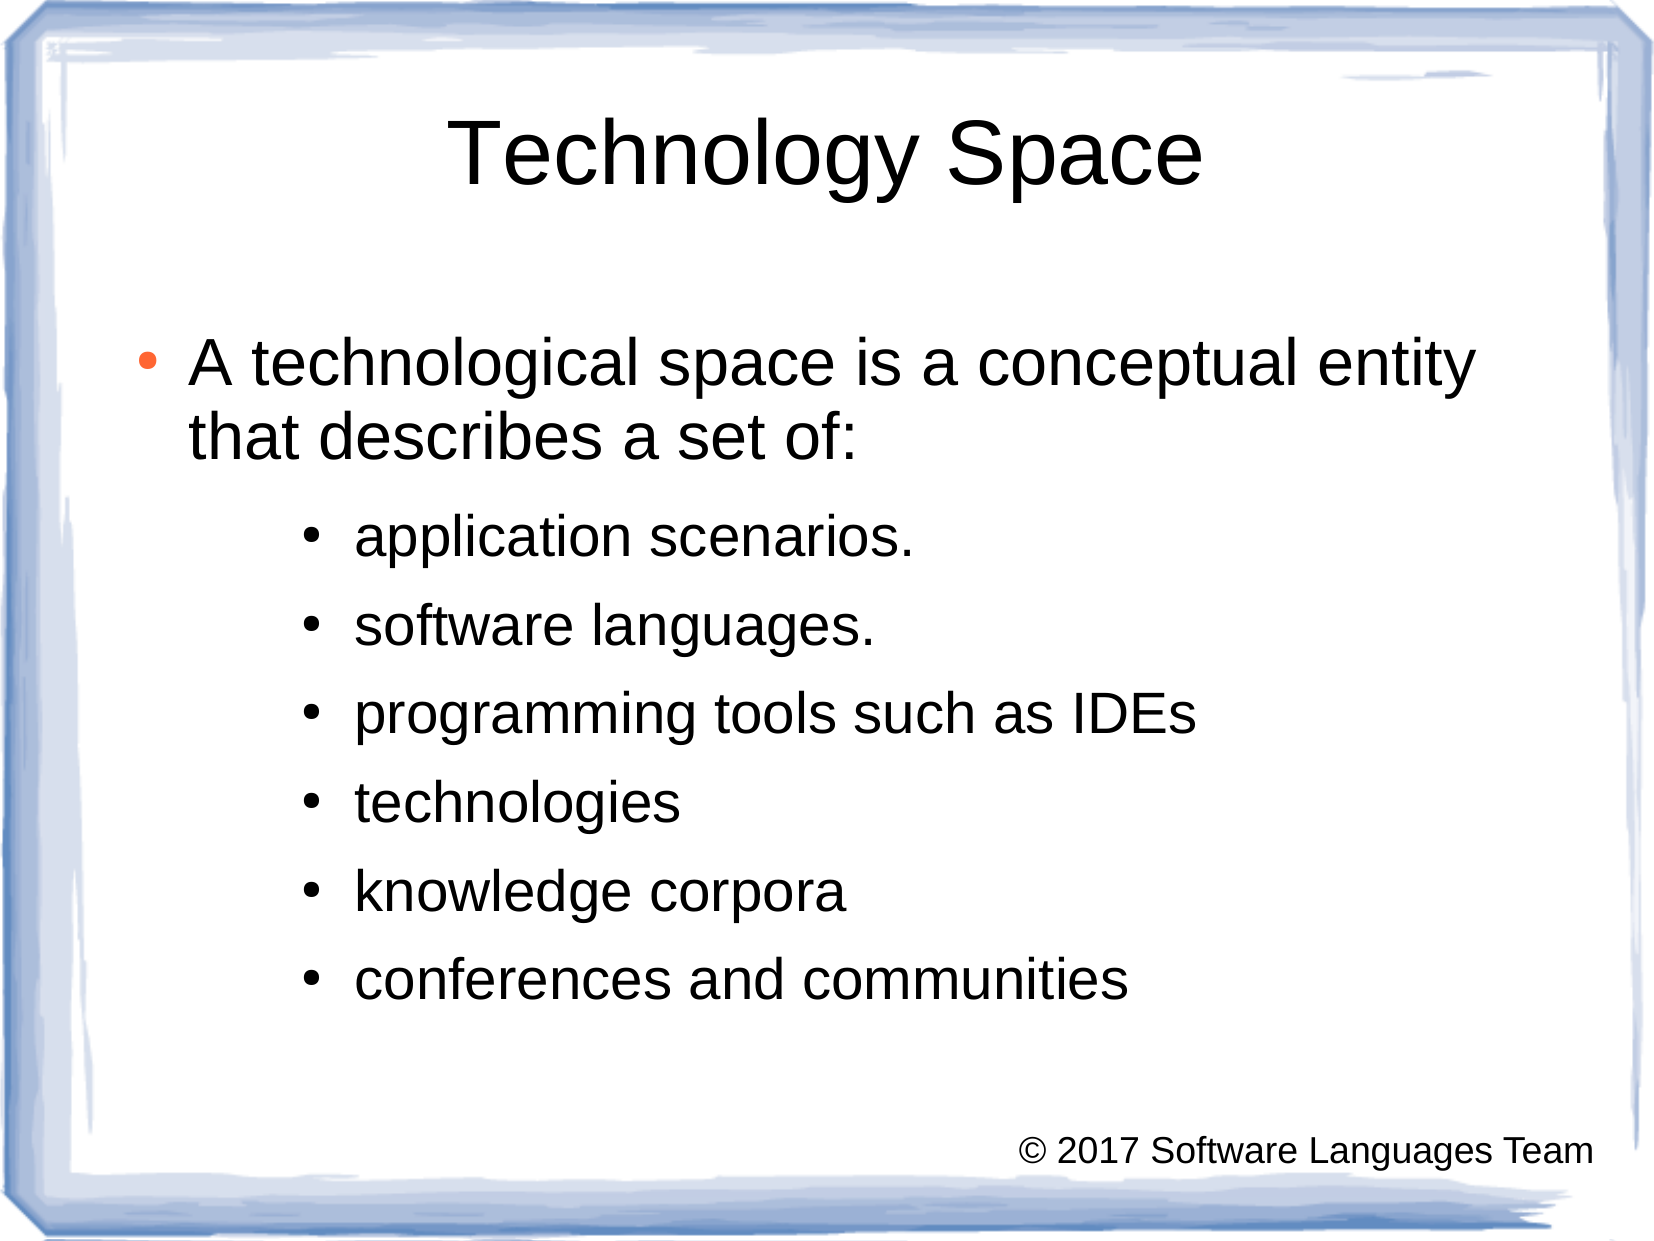

# Technology Space
A technological space is a conceptual entity that describes a set of:
application scenarios.
software languages.
programming tools such as IDEs
technologies
knowledge corpora
conferences and communities
© 2017 Software Languages Team